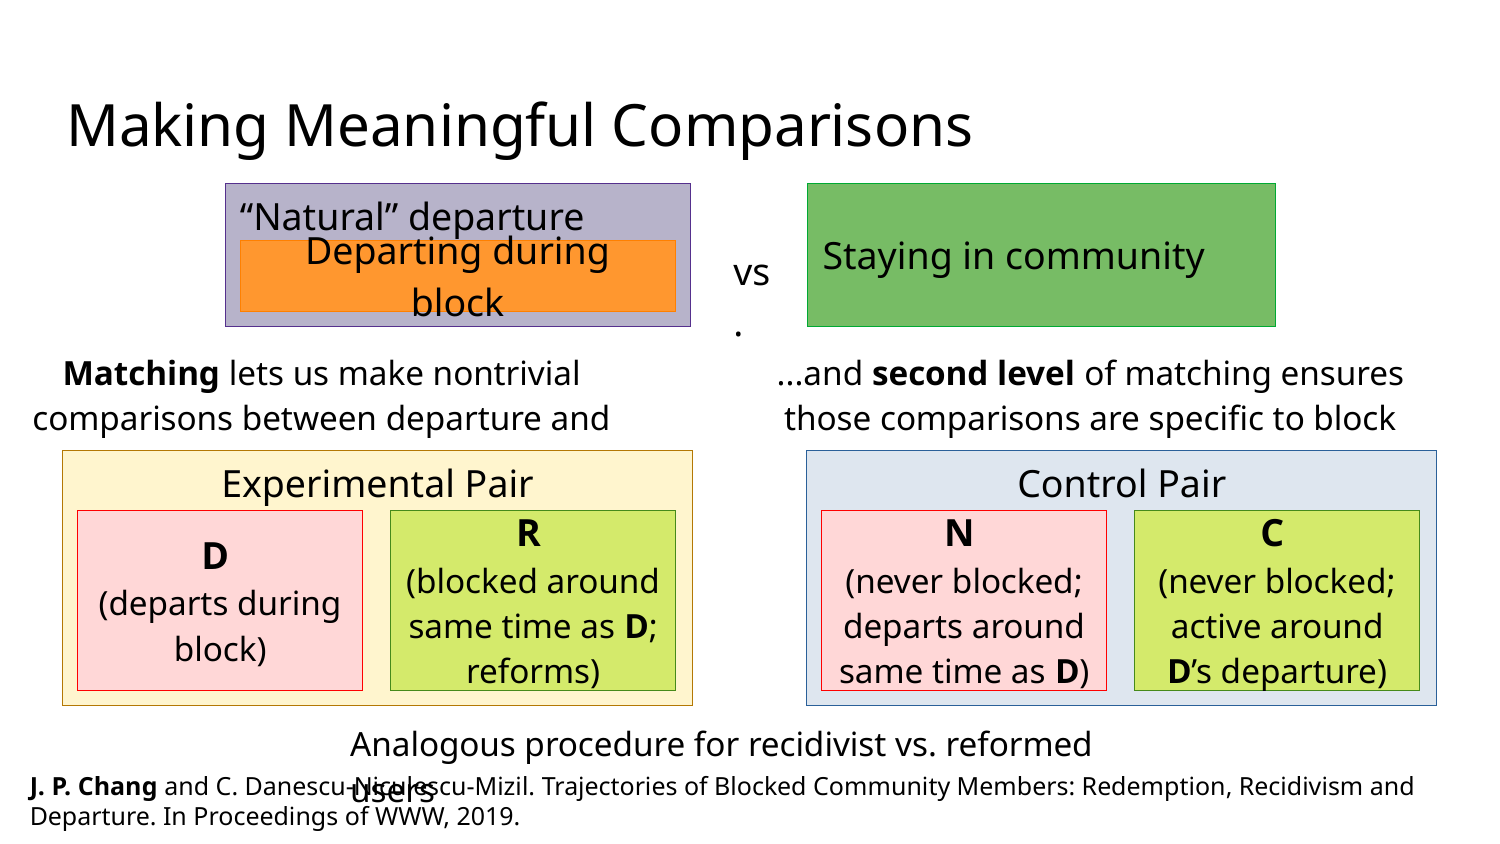

# Making Meaningful Comparisons
“Natural” departure
Staying in community
vs.
Departing during block
Matching lets us make nontrivial comparisons between departure and redemption...
...and second level of matching ensures those comparisons are specific to block departures
Experimental Pair
Control Pair
D
(departs during block)
R
(blocked around same time as D; reforms)
N
(never blocked; departs around same time as D)
C
(never blocked; active around D’s departure)
Analogous procedure for recidivist vs. reformed users
J. P. Chang and C. Danescu-Niculescu-Mizil. Trajectories of Blocked Community Members: Redemption, Recidivism and Departure. In Proceedings of WWW, 2019.